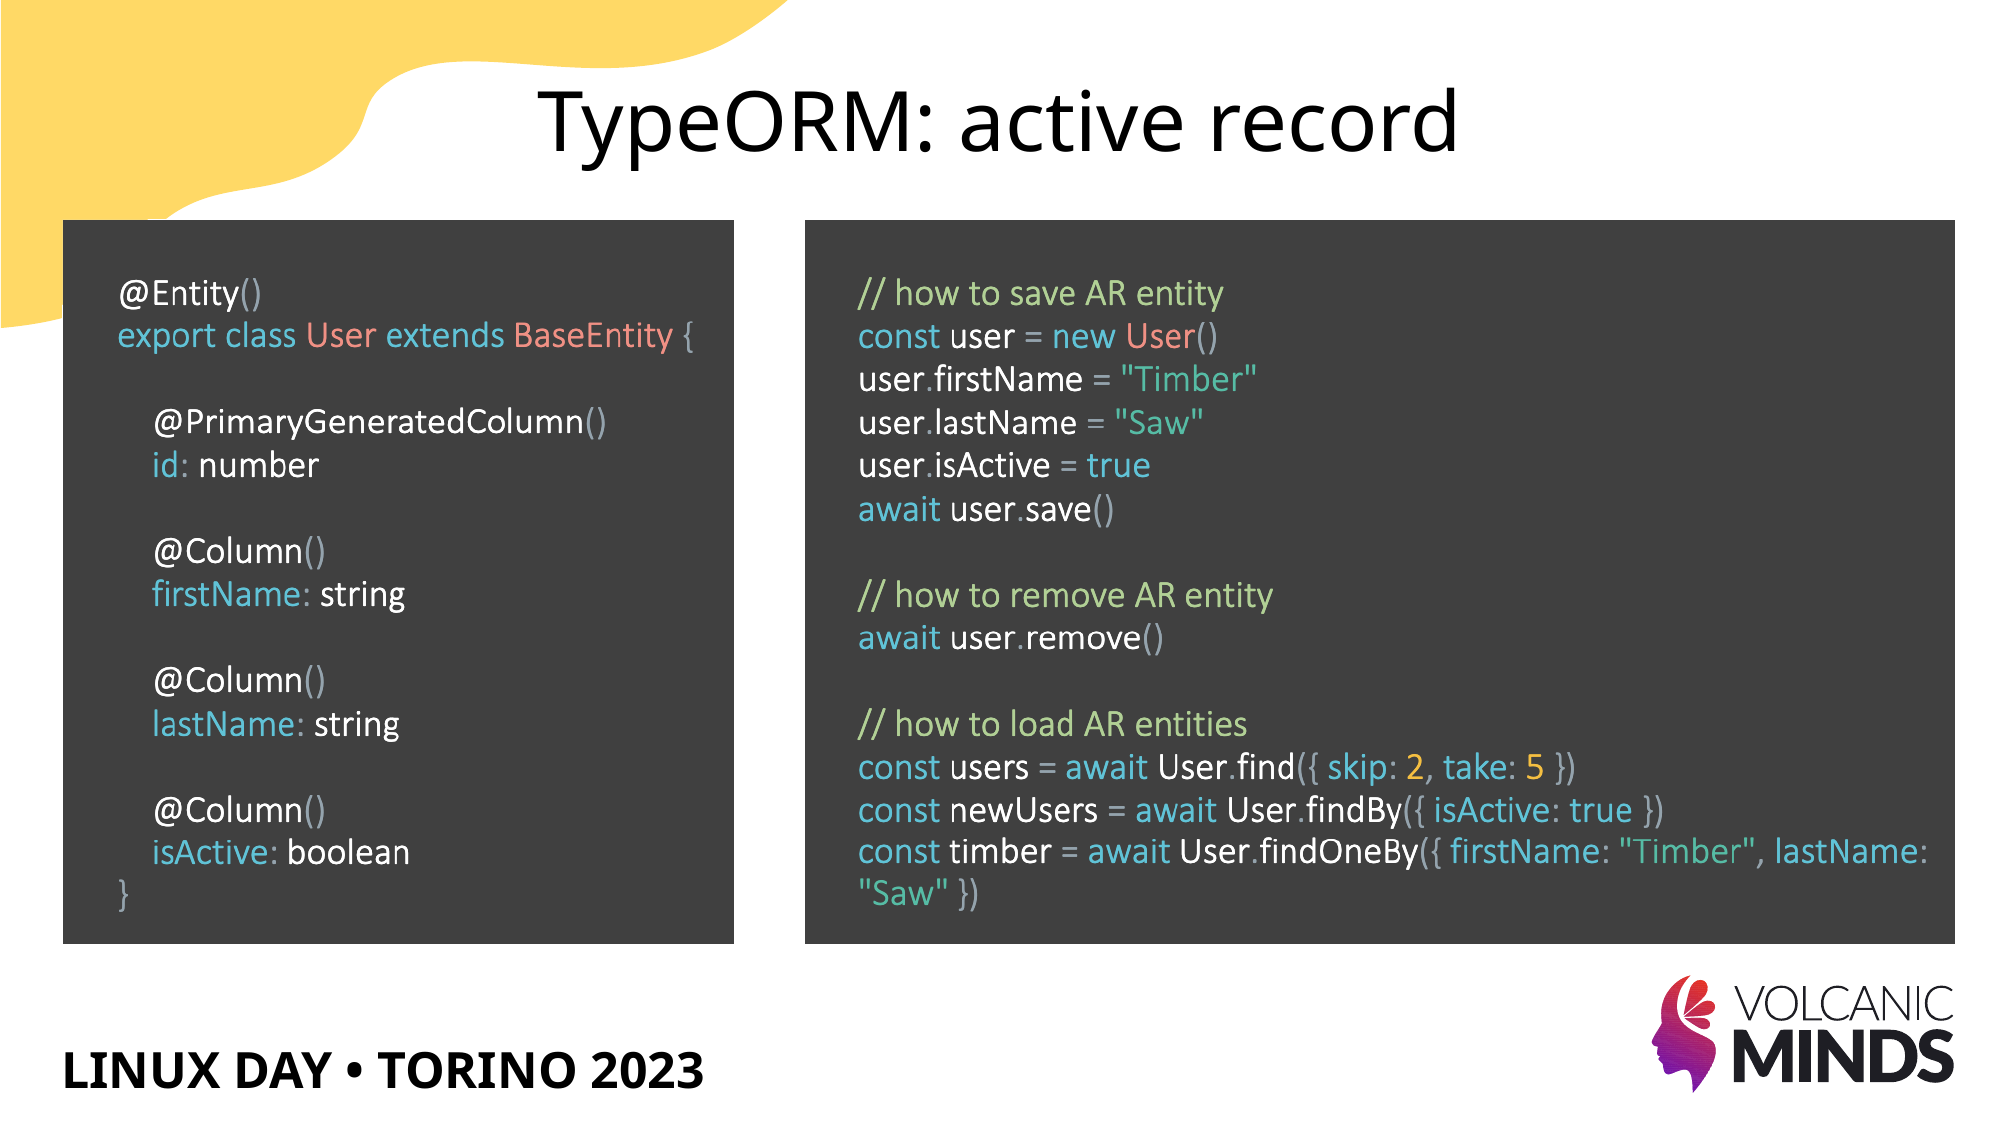

# TypeORM: active record
LINUX DAY • TORINO 2023